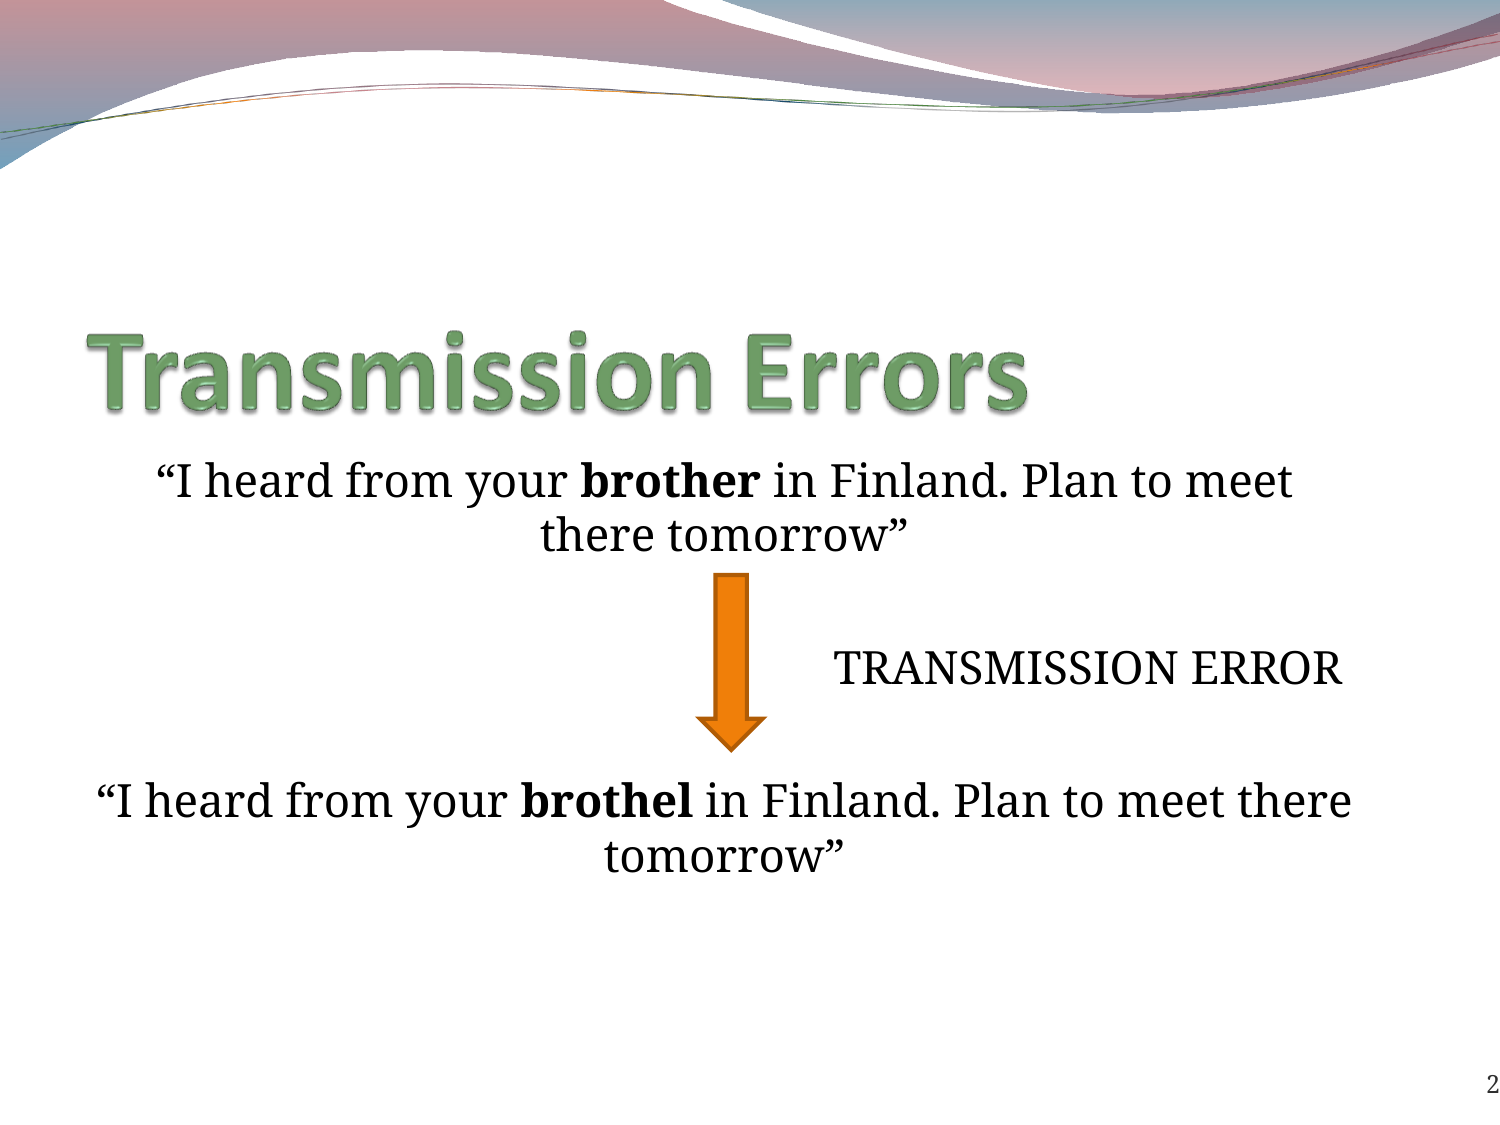

# “I heard from your brother in Finland. Plan to meet there tomorrow”
TRANSMISSION ERROR
“I heard from your brothel in Finland. Plan to meet there tomorrow”